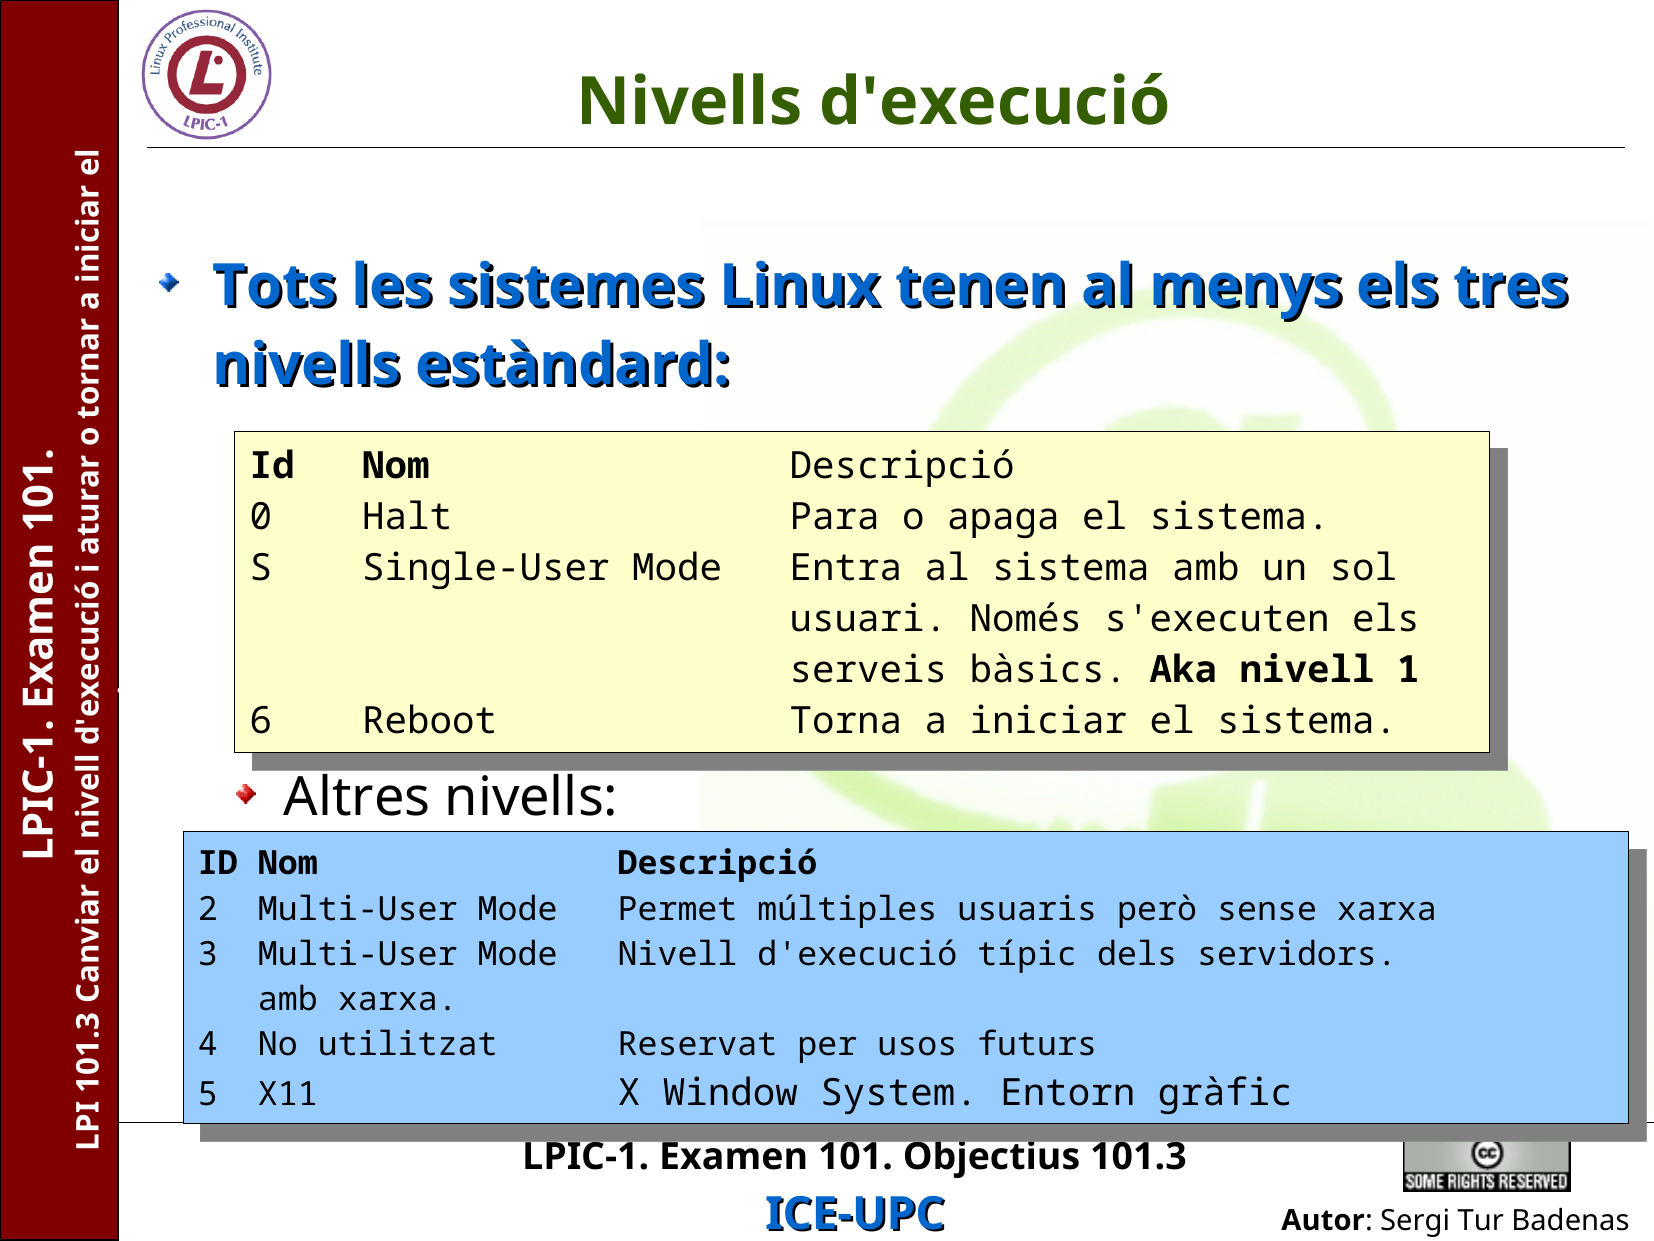

# Nivells d'execució
Tots les sistemes Linux tenen al menys els tres nivells estàndard:
Altres nivells:
Id Nom Descripció
0 Halt Para o apaga el sistema.
S Single-User Mode Entra al sistema amb un sol usuari. Només s'executen els
 serveis bàsics. Aka nivell 1
6 Reboot Torna a iniciar el sistema.
ID Nom Descripció
2 Multi-User Mode Permet múltiples usuaris però sense xarxa
3 Multi-User Mode Nivell d'execució típic dels servidors.
 amb xarxa.
4 No utilitzat Reservat per usos futurs
5 X11 X Window System. Entorn gràfic